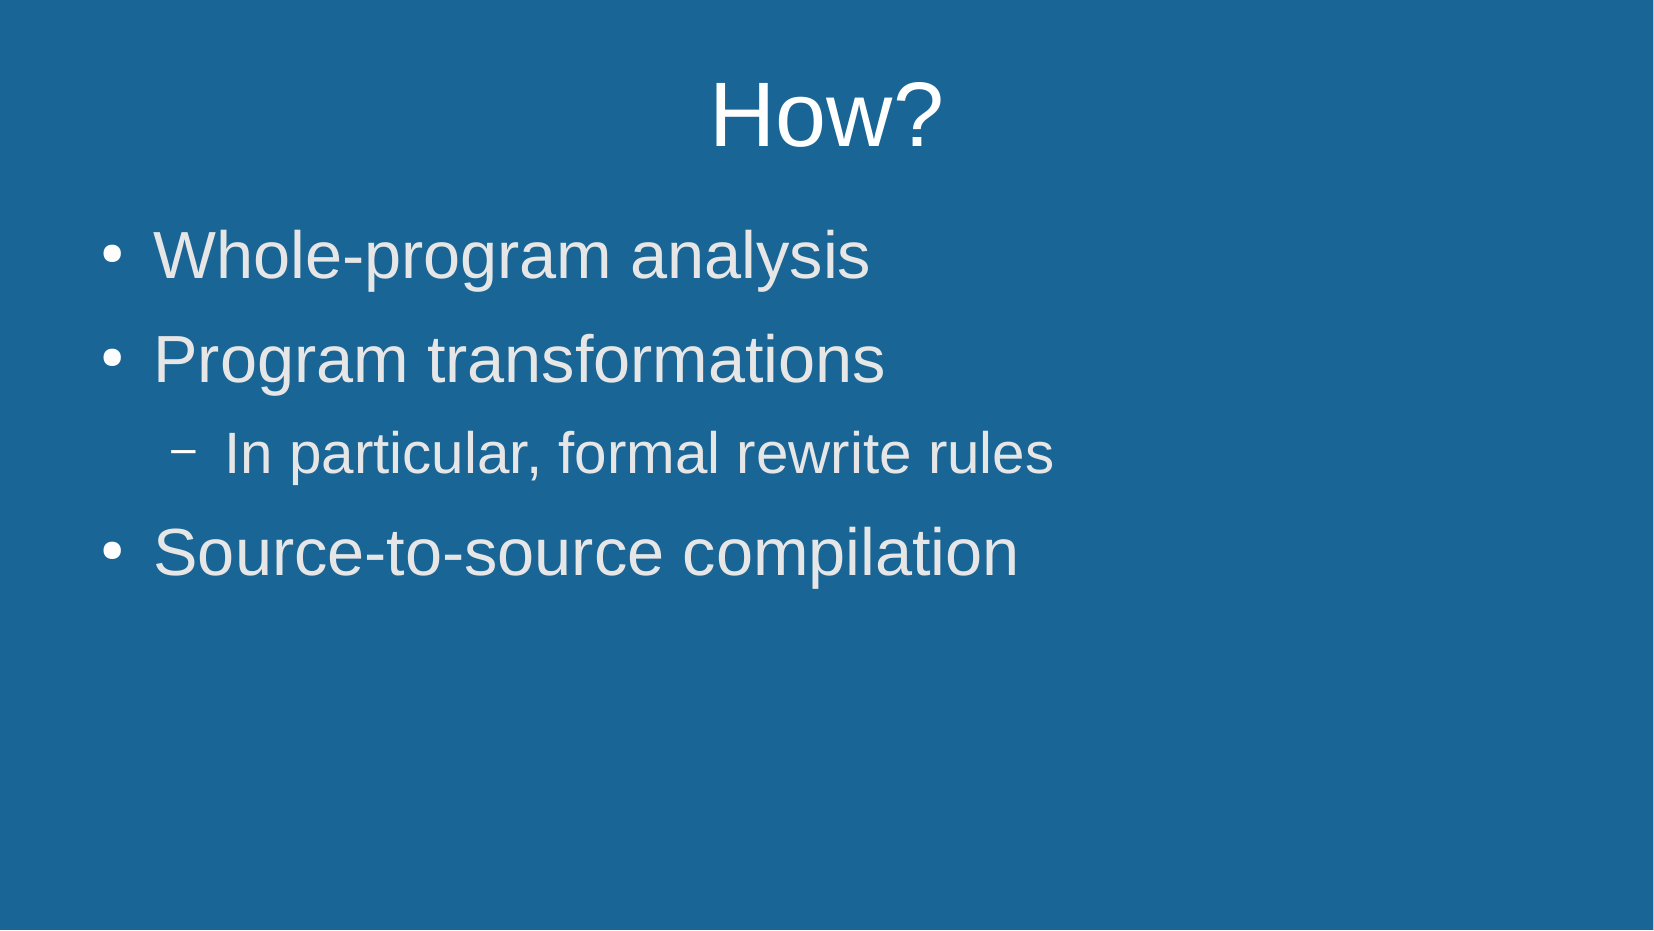

# How?
Whole-program analysis
Program transformations
In particular, formal rewrite rules
Source-to-source compilation